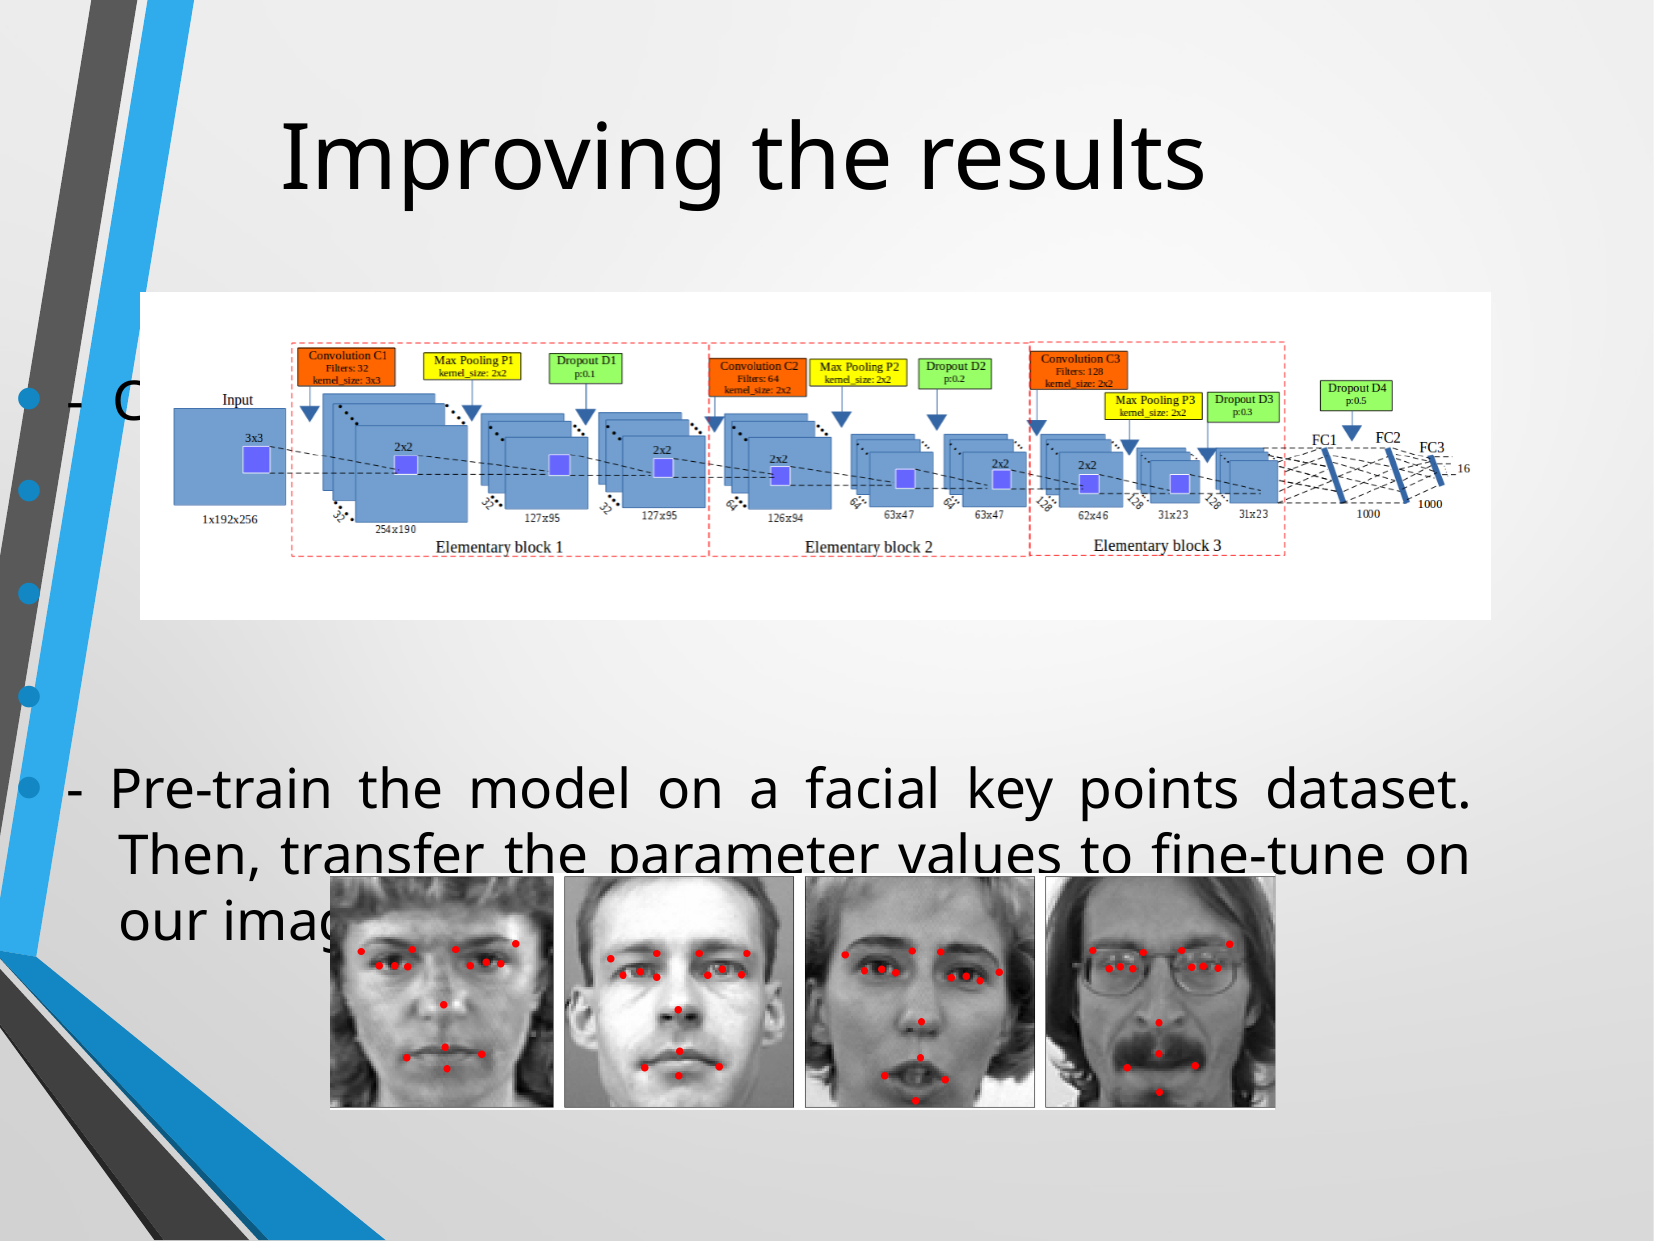

# Improving the results
- Continue to use the proposed model
- Pre-train the model on a facial key points dataset. Then, transfer the parameter values to fine-tune on our images.